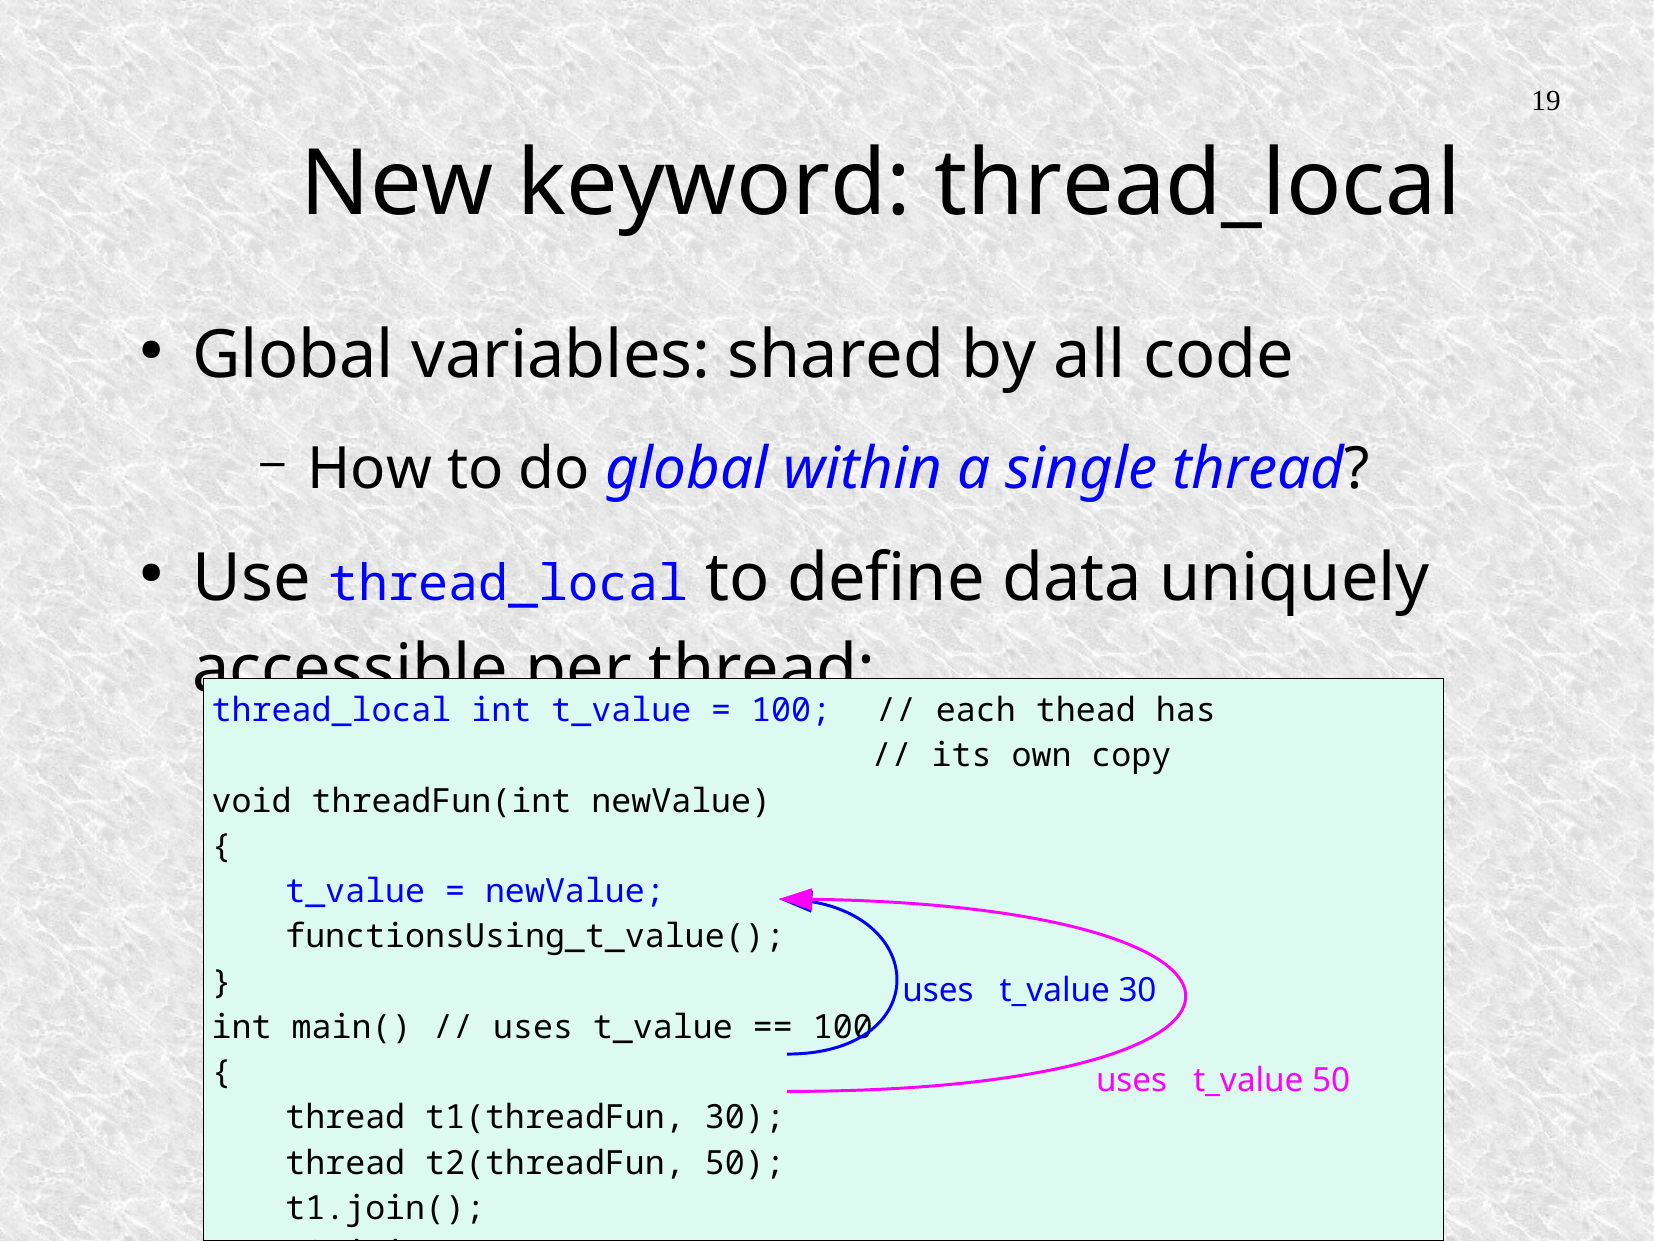

# New keyword: thread_local
19
Global variables: shared by all code
How to do global within a single thread?
Use thread_local to define data uniquely accessible per thread:
thread_local int t_value = 100;	// each thead has
 // its own copy
void threadFun(int newValue)
{
	t_value = newValue;
	functionsUsing_t_value();
}
int main()	// uses t_value == 100
{
	thread t1(threadFun, 30);
	thread t2(threadFun, 50);
	t1.join();
	t2.join();
}
uses t_value 30
uses t_value 50